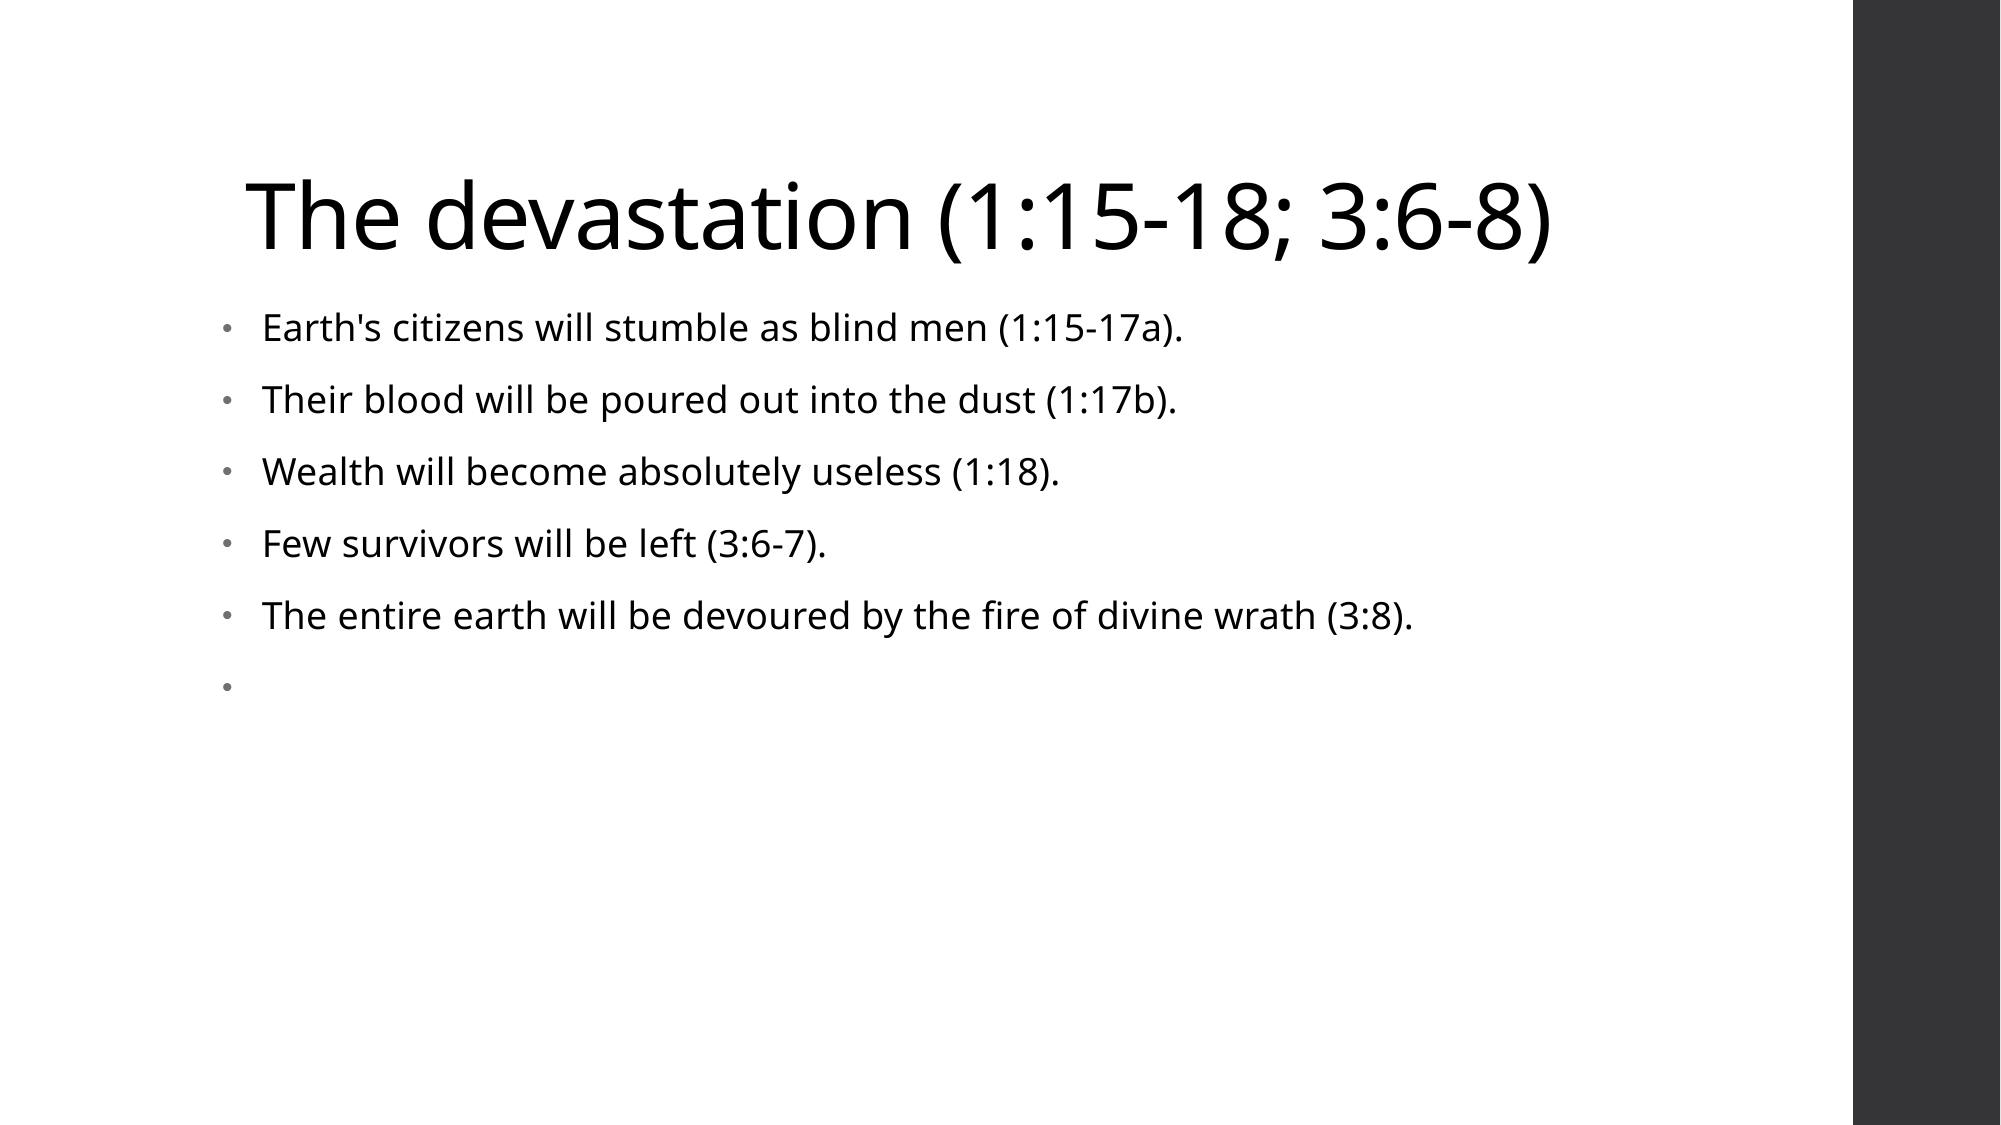

# The devastation (1:15-18; 3:6-8)
 Earth's citizens will stumble as blind men (1:15-17a).
 Their blood will be poured out into the dust (1:17b).
 Wealth will become absolutely useless (1:18).
 Few survivors will be left (3:6-7).
 The entire earth will be devoured by the fire of divine wrath (3:8).